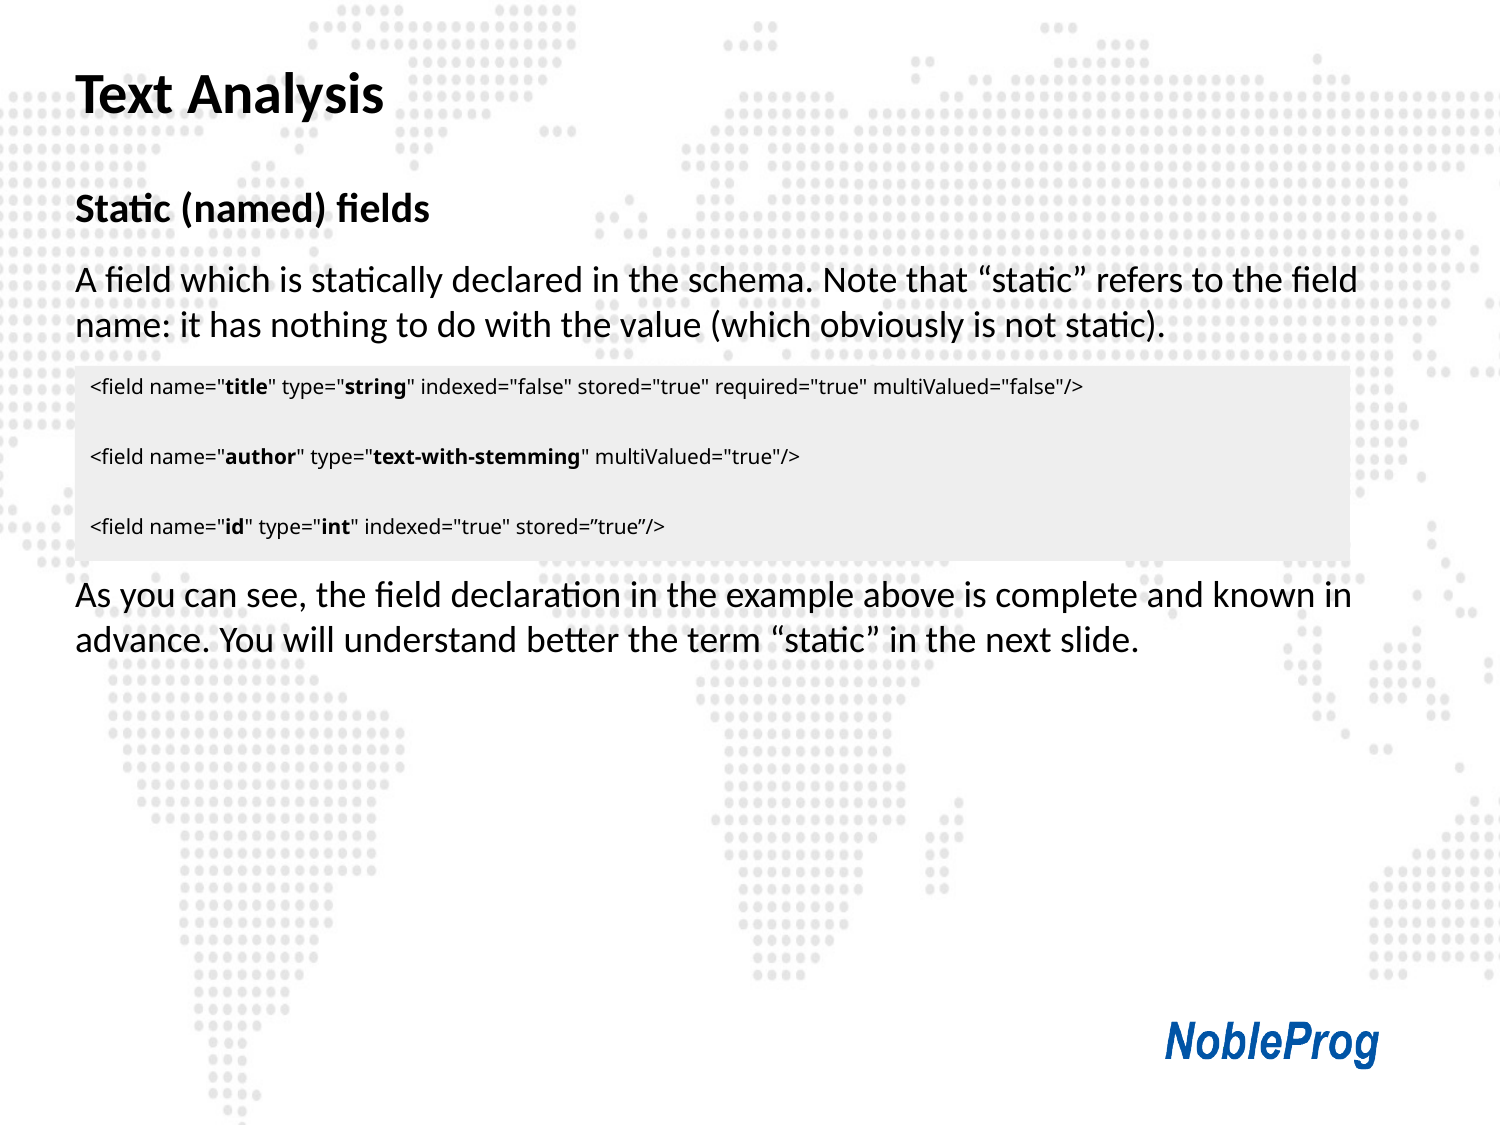

Text Analysis
Static (named) fields
A field which is statically declared in the schema. Note that “static” refers to the field name: it has nothing to do with the value (which obviously is not static).
As you can see, the field declaration in the example above is complete and known in advance. You will understand better the term “static” in the next slide.
<field name="title" type="string" indexed="false" stored="true" required="true" multiValued="false"/>
<field name="author" type="text-with-stemming" multiValued="true"/>
<field name="id" type="int" indexed="true" stored=”true”/>